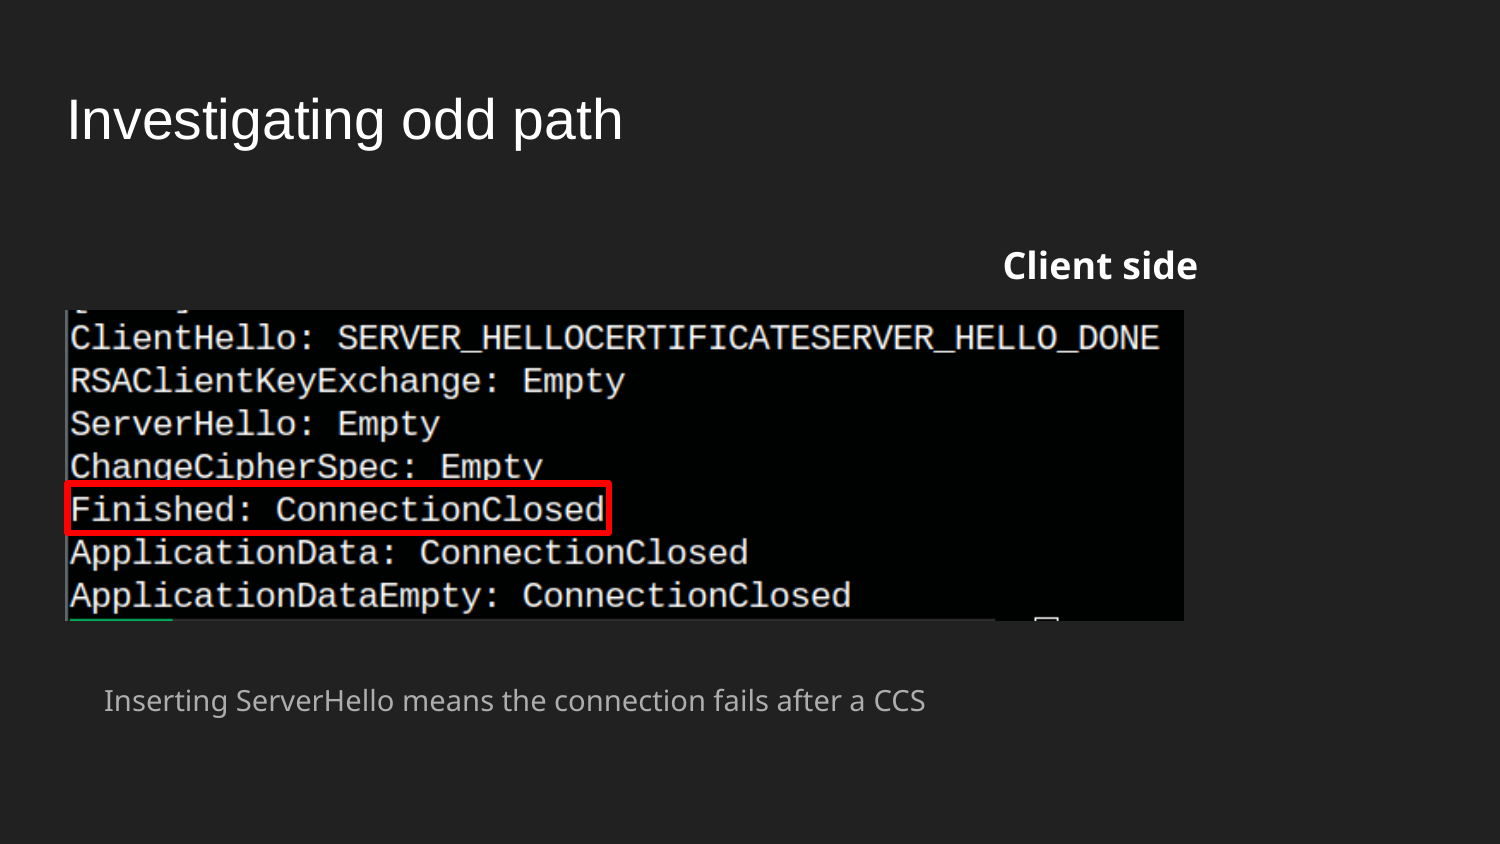

# Investigating odd path
Client side
Inserting ServerHello means the connection fails after a CCS